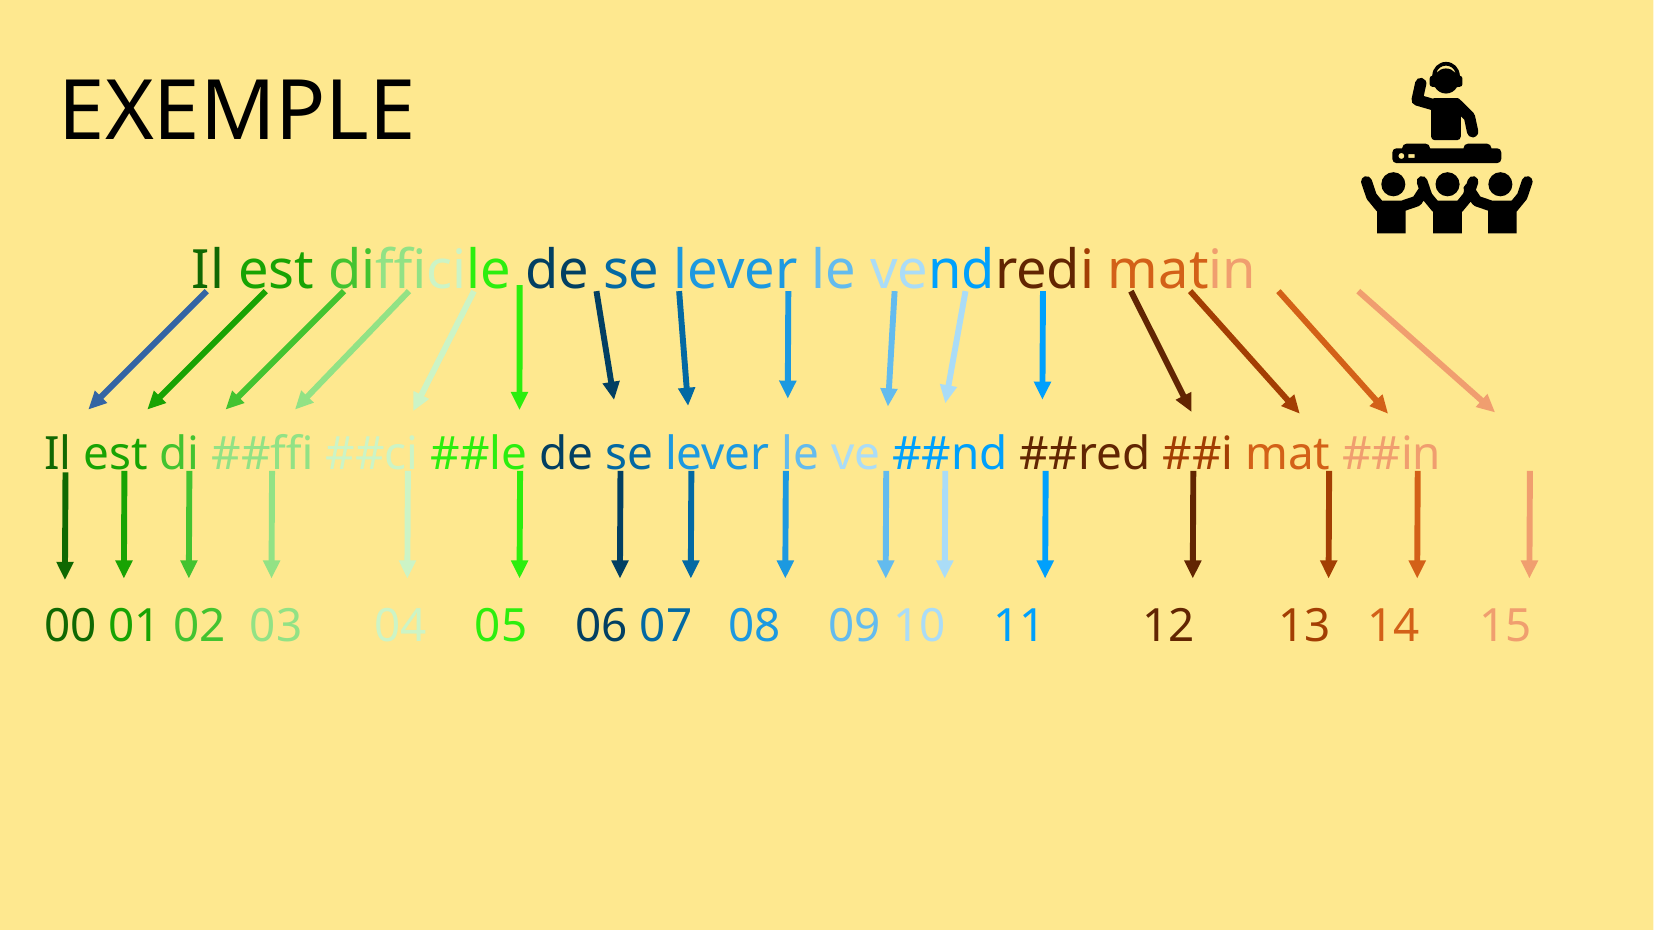

# Exemple
Il est difficile de se lever le vendredi matin
Il est di ##ffi ##ci ##le de se lever le ve ##nd ##red ##i mat ##in
00 01 02 03 04 05 06 07 08 09 10 11 12 13 14 15